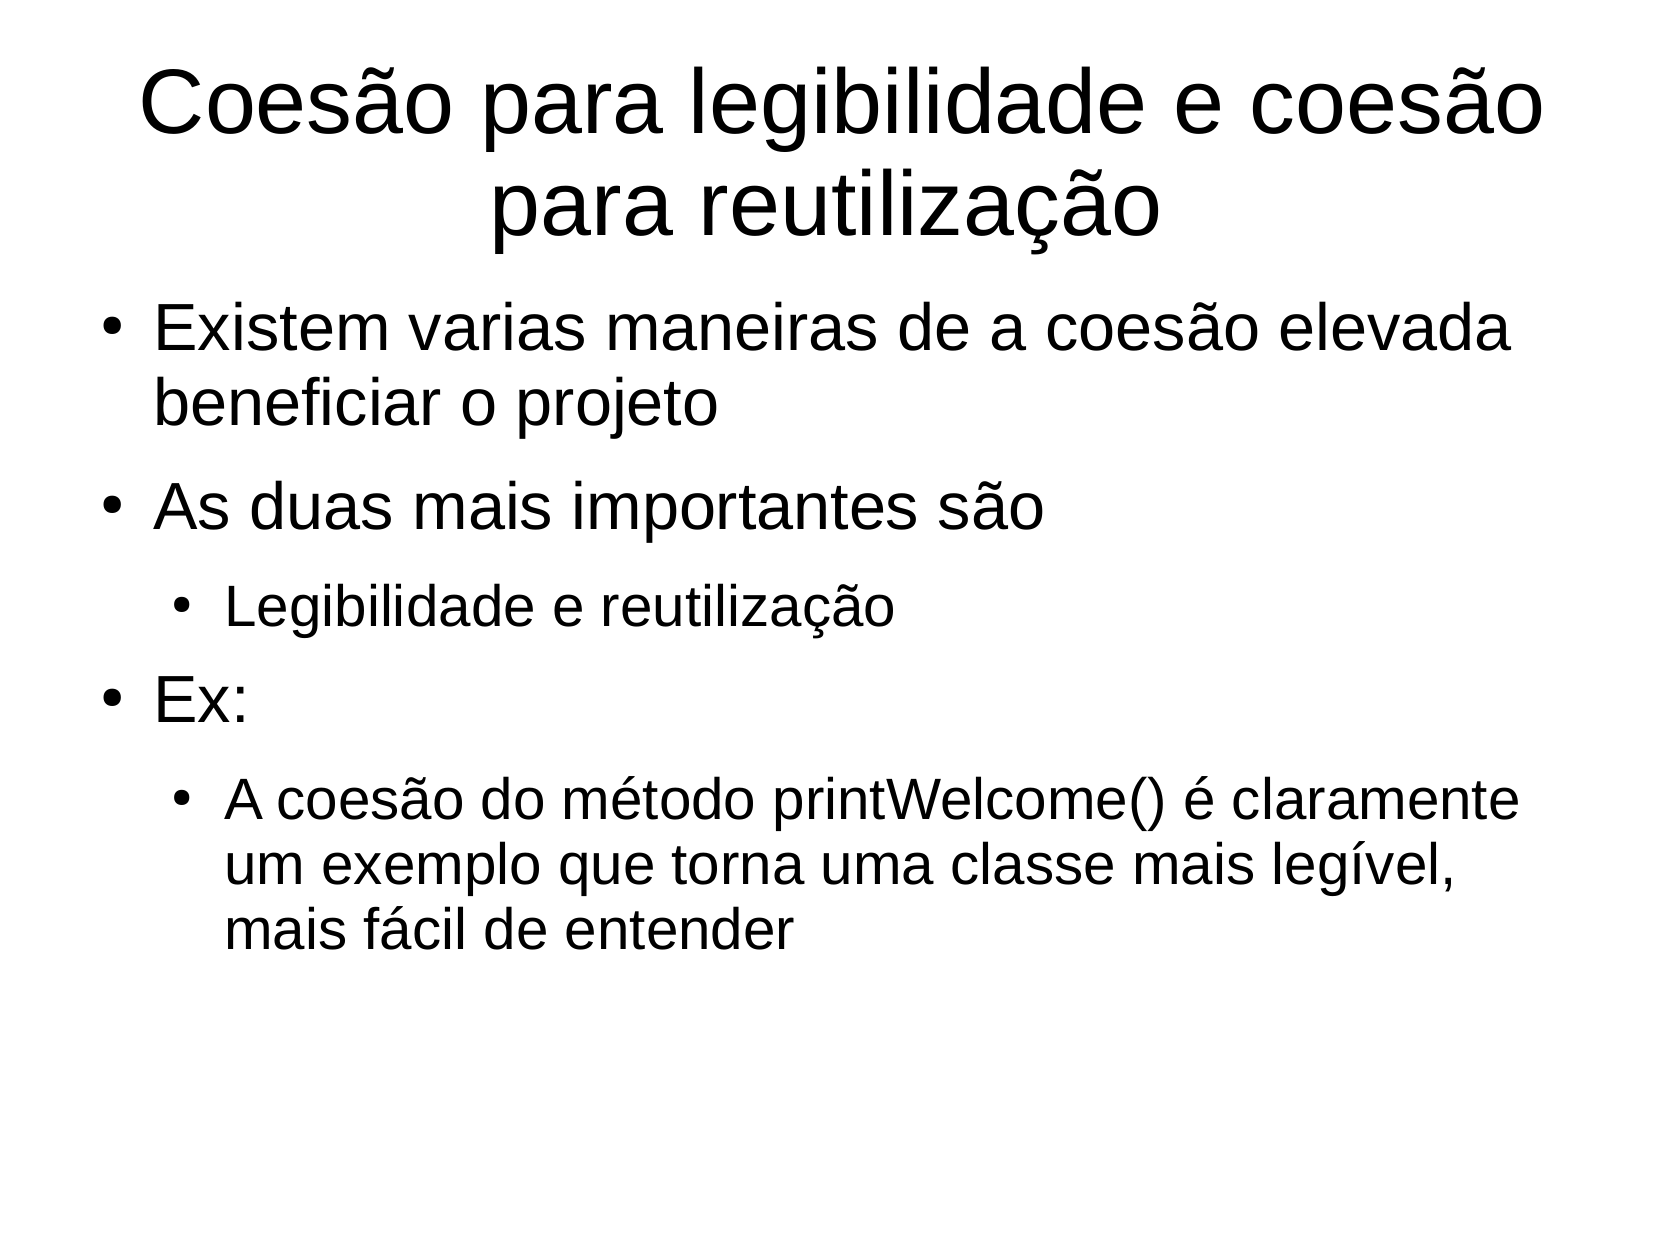

# Coesão para legibilidade e coesão para reutilização
Existem varias maneiras de a coesão elevada beneficiar o projeto
As duas mais importantes são
Legibilidade e reutilização
Ex:
A coesão do método printWelcome() é claramente um exemplo que torna uma classe mais legível, mais fácil de entender